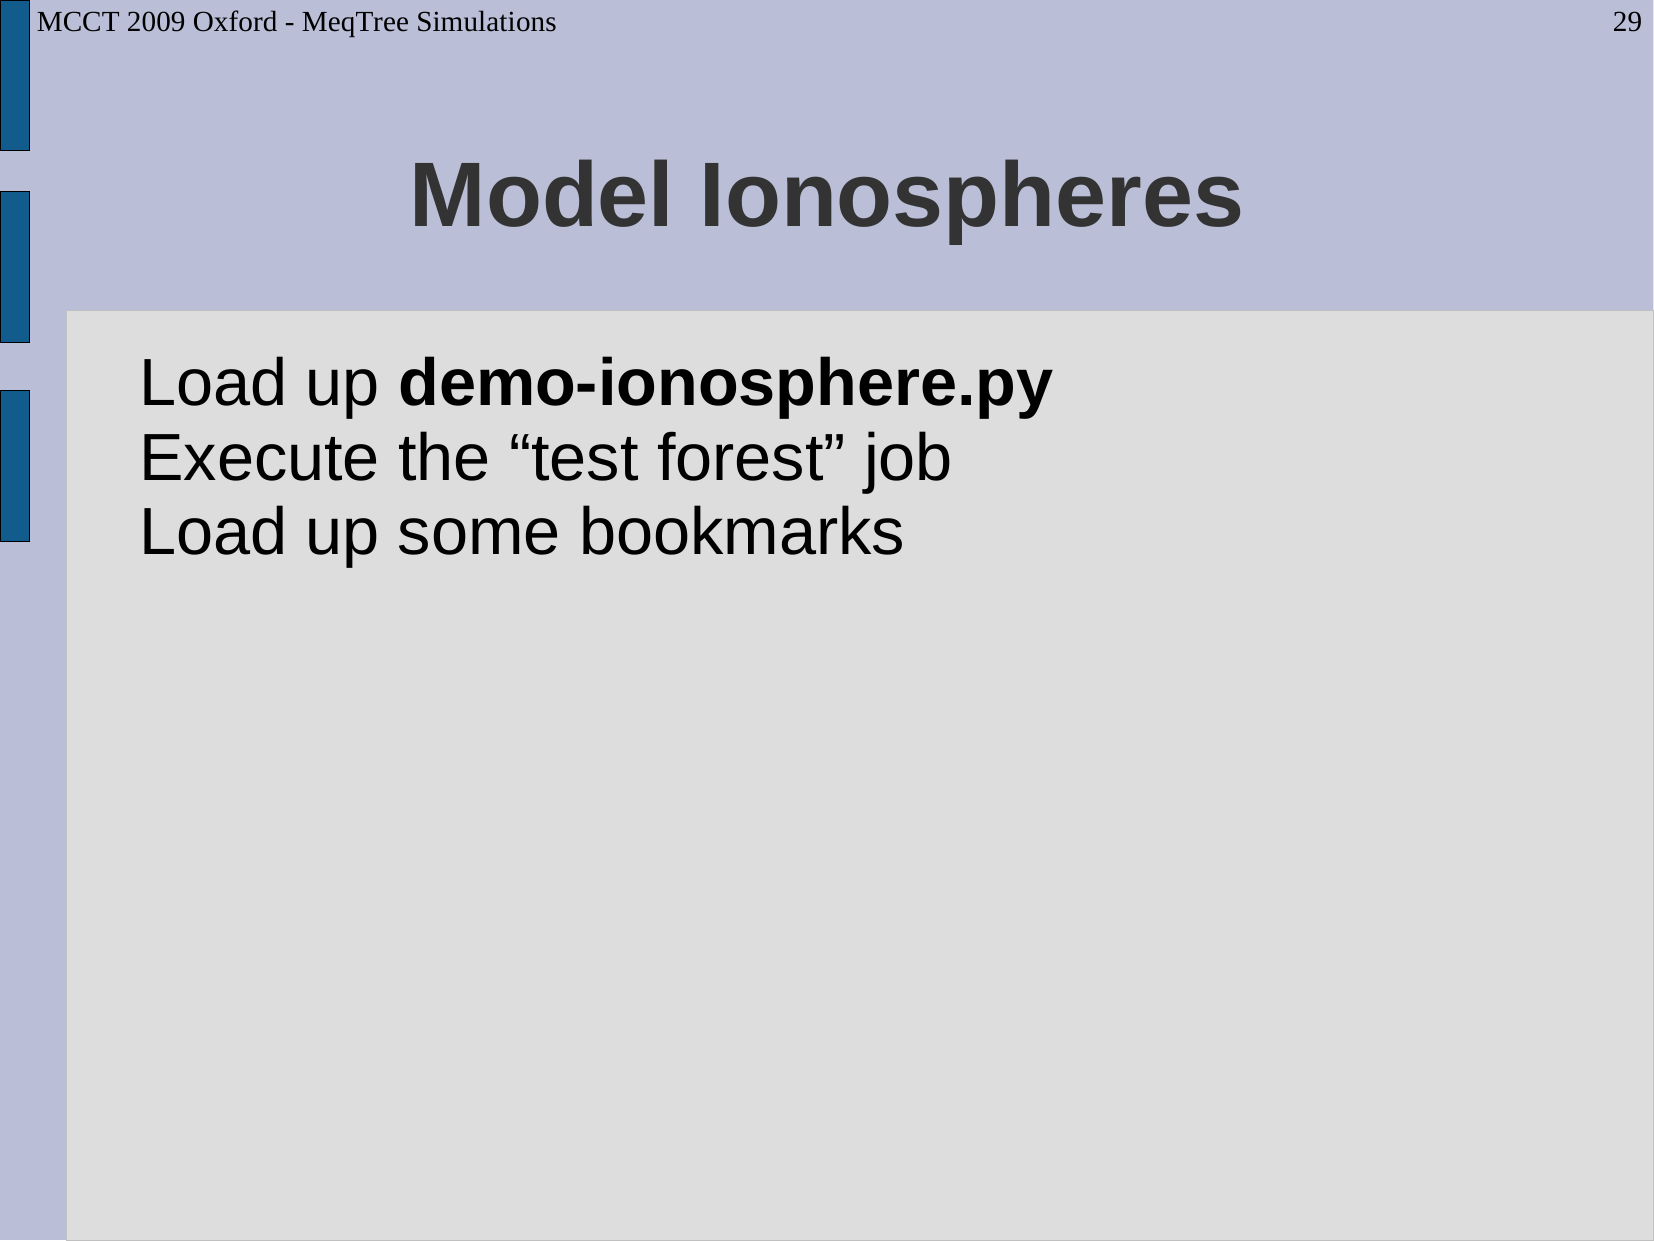

MCCT 2009 Oxford - MeqTree Simulations
29
# Model Ionospheres
Load up demo-ionosphere.py
Execute the “test forest” job
Load up some bookmarks